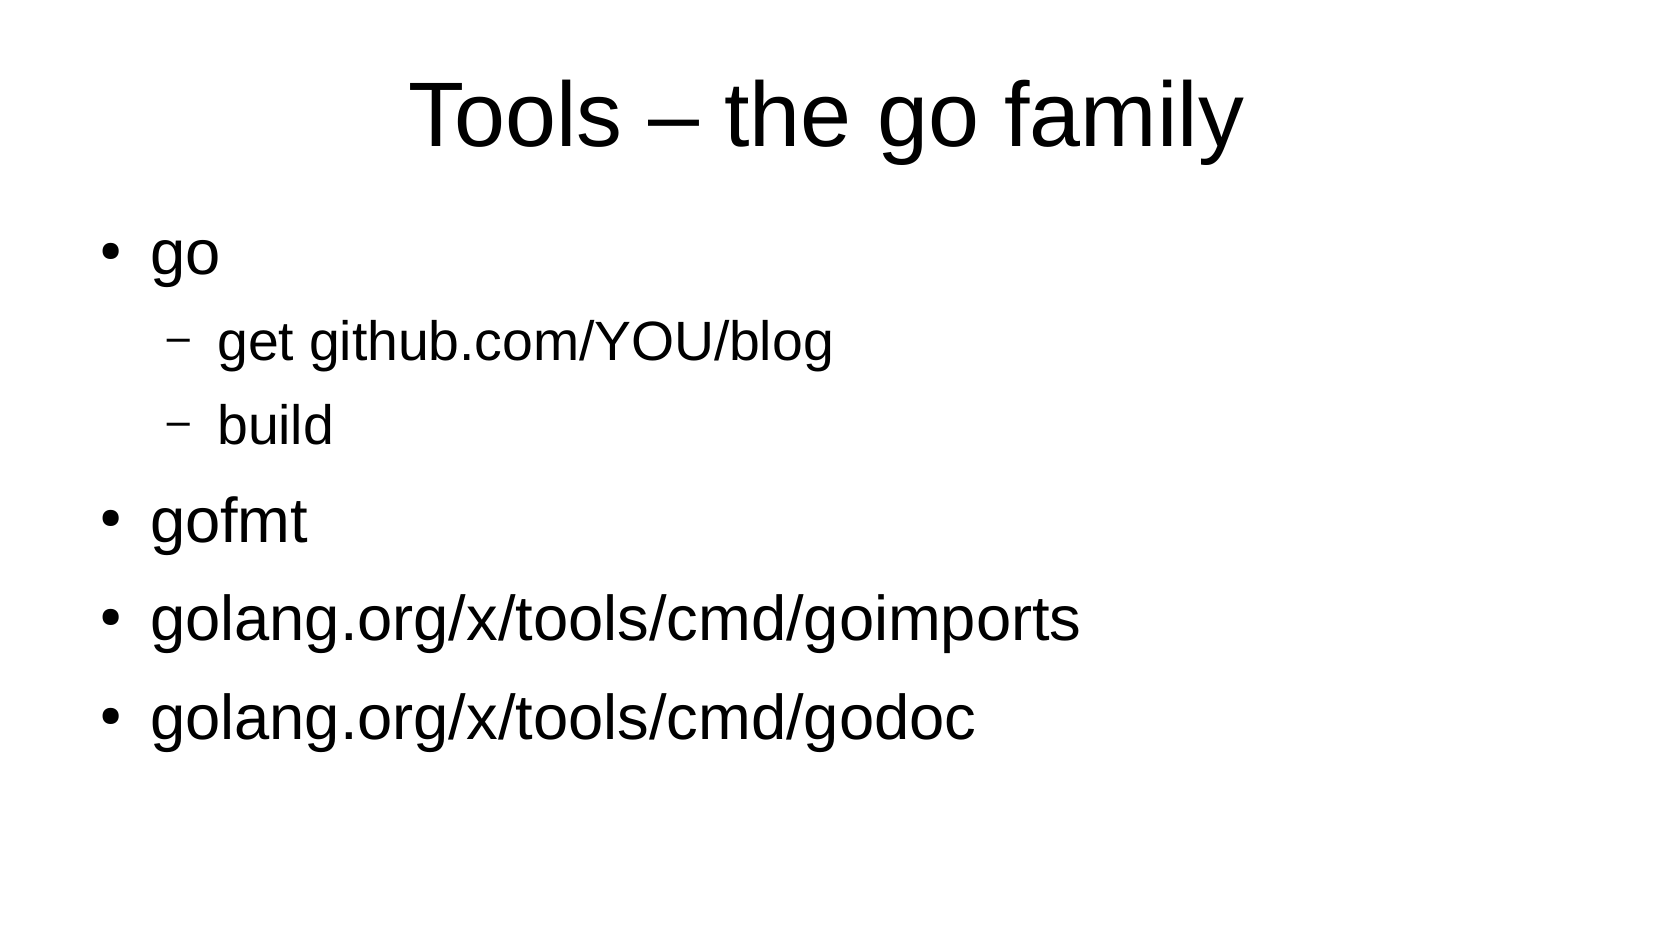

# Tools – the go family
go
get github.com/YOU/blog
build
gofmt
golang.org/x/tools/cmd/goimports
golang.org/x/tools/cmd/godoc